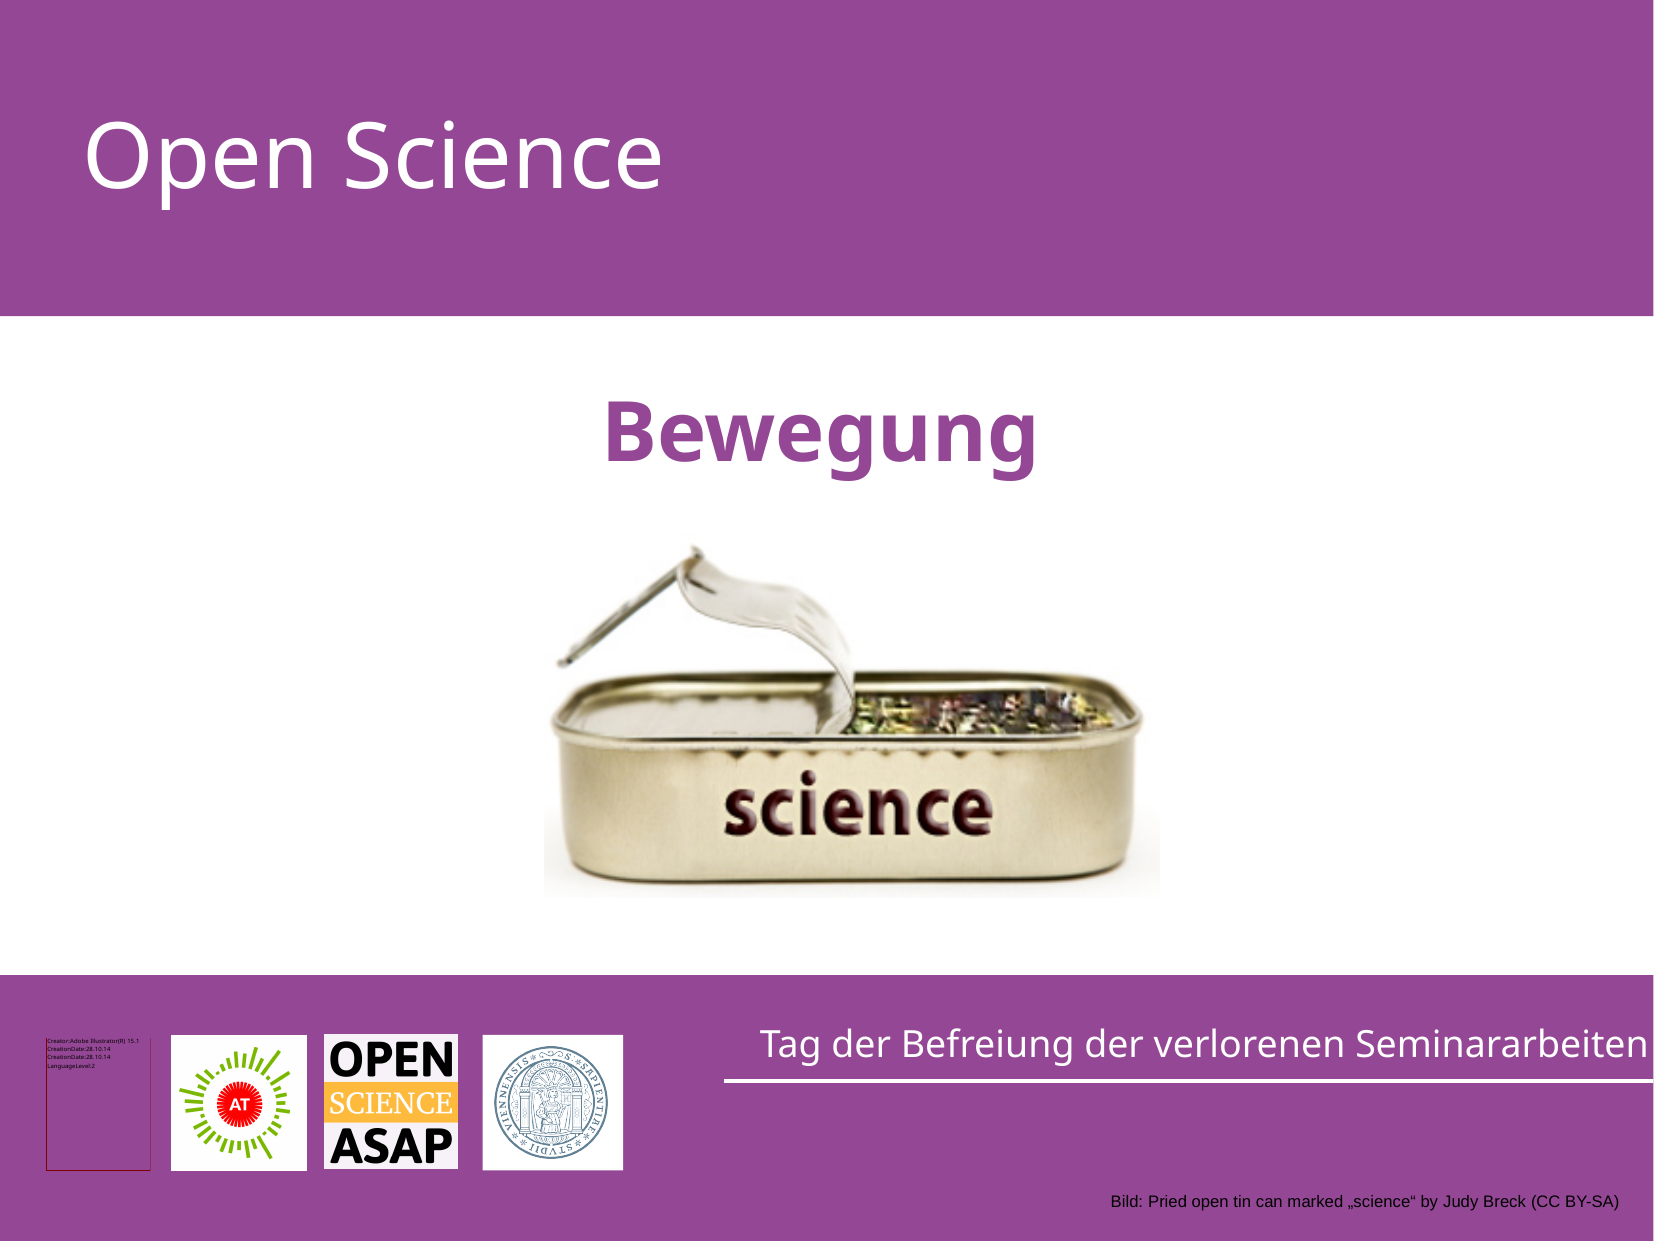

# Open Science
Bewegung
Tag der Befreiung der verlorenen Seminararbeiten
Bild: Pried open tin can marked „science“ by Judy Breck (CC BY-SA)